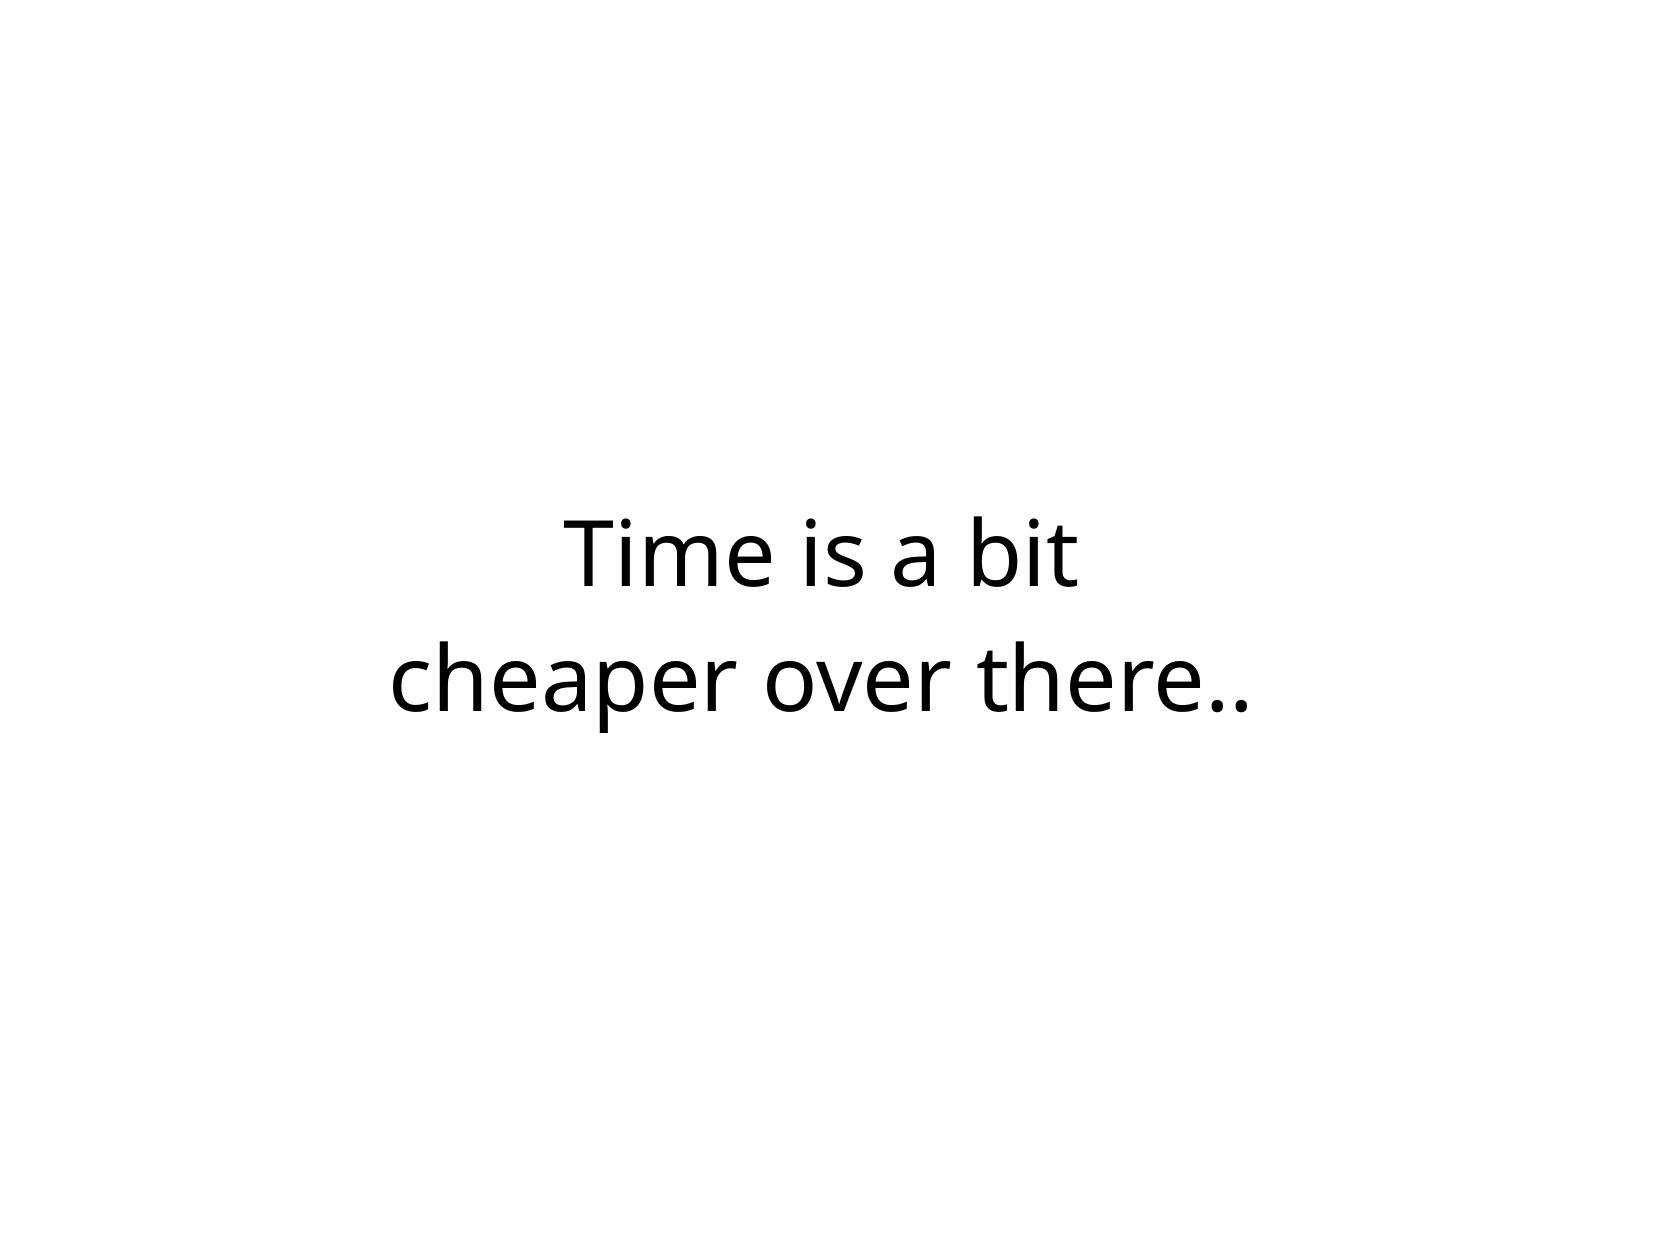

# Time is a bit cheaper over there..